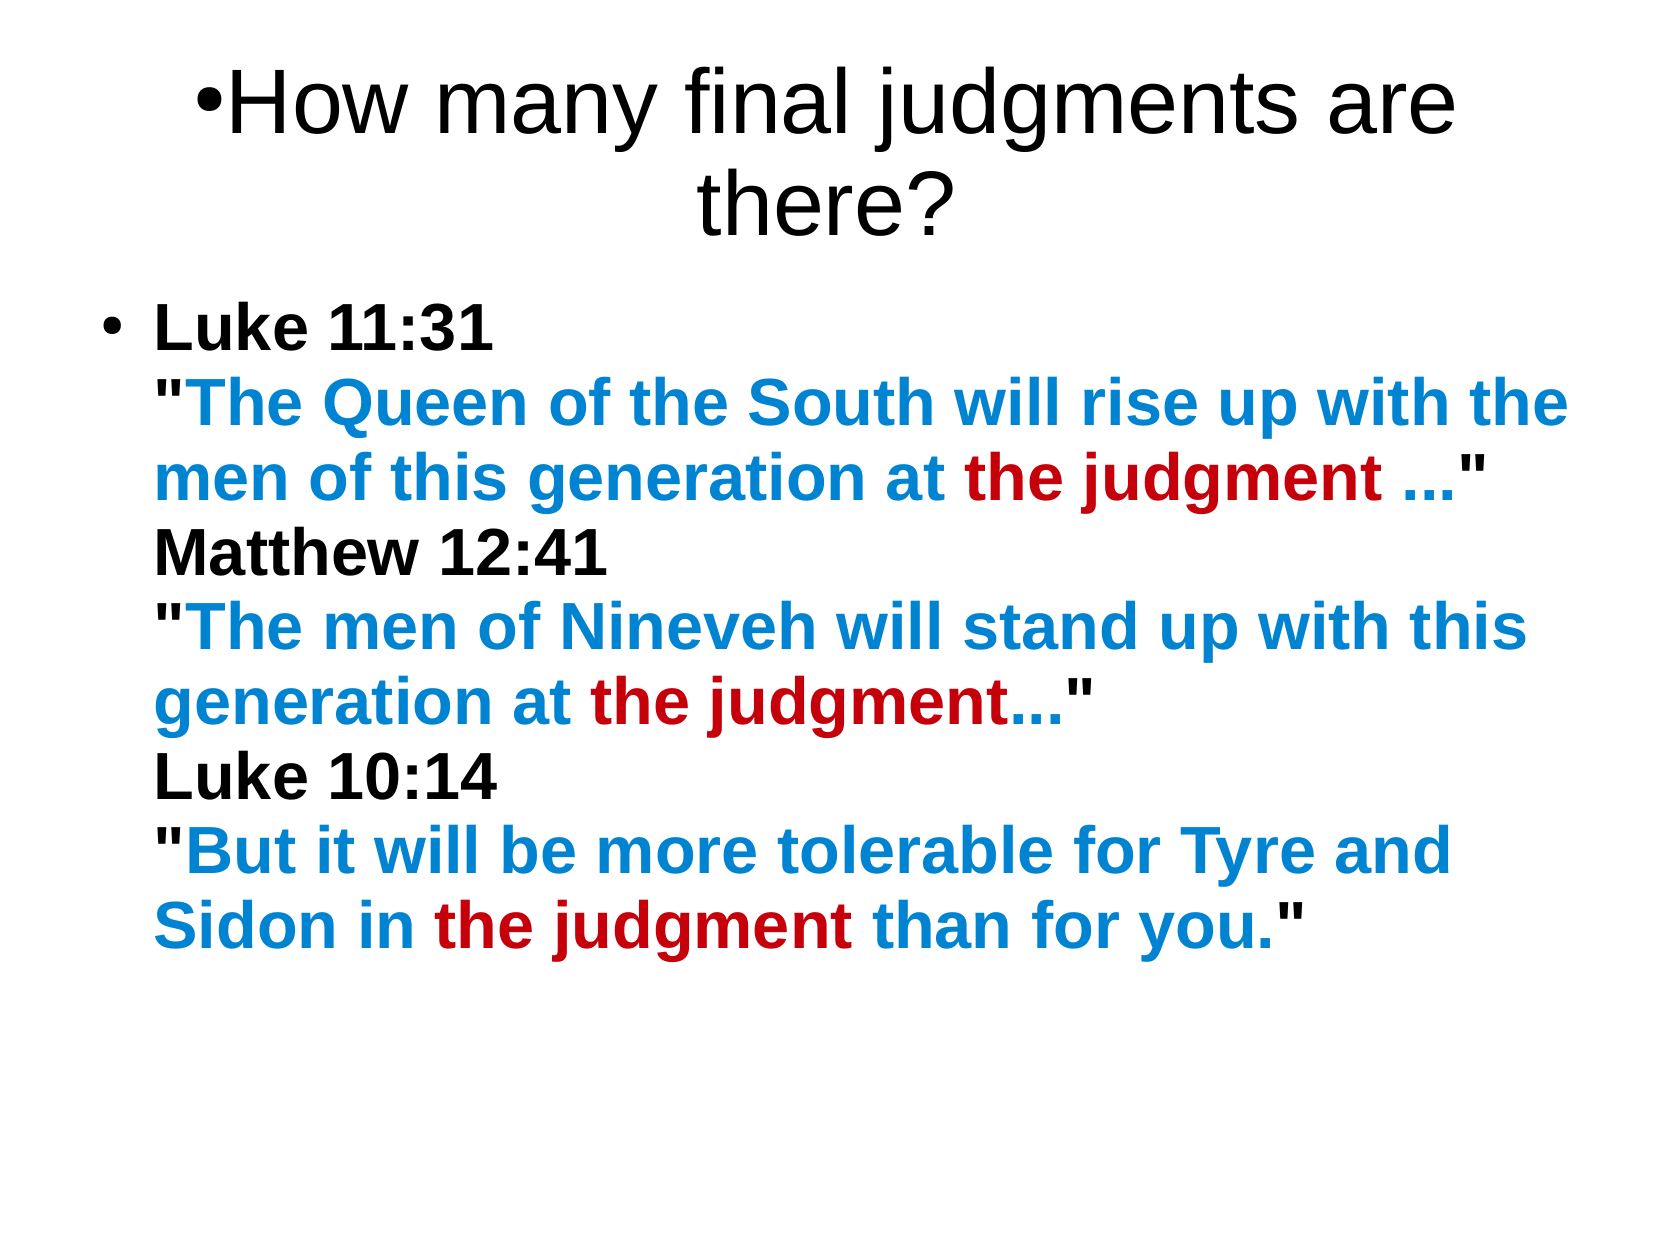

# How many final judgments are there?
Luke 11:31
"The Queen of the South will rise up with the men of this generation at the judgment ..."
Matthew 12:41
"The men of Nineveh will stand up with this generation at the judgment..."
Luke 10:14
"But it will be more tolerable for Tyre and Sidon in the judgment than for you."